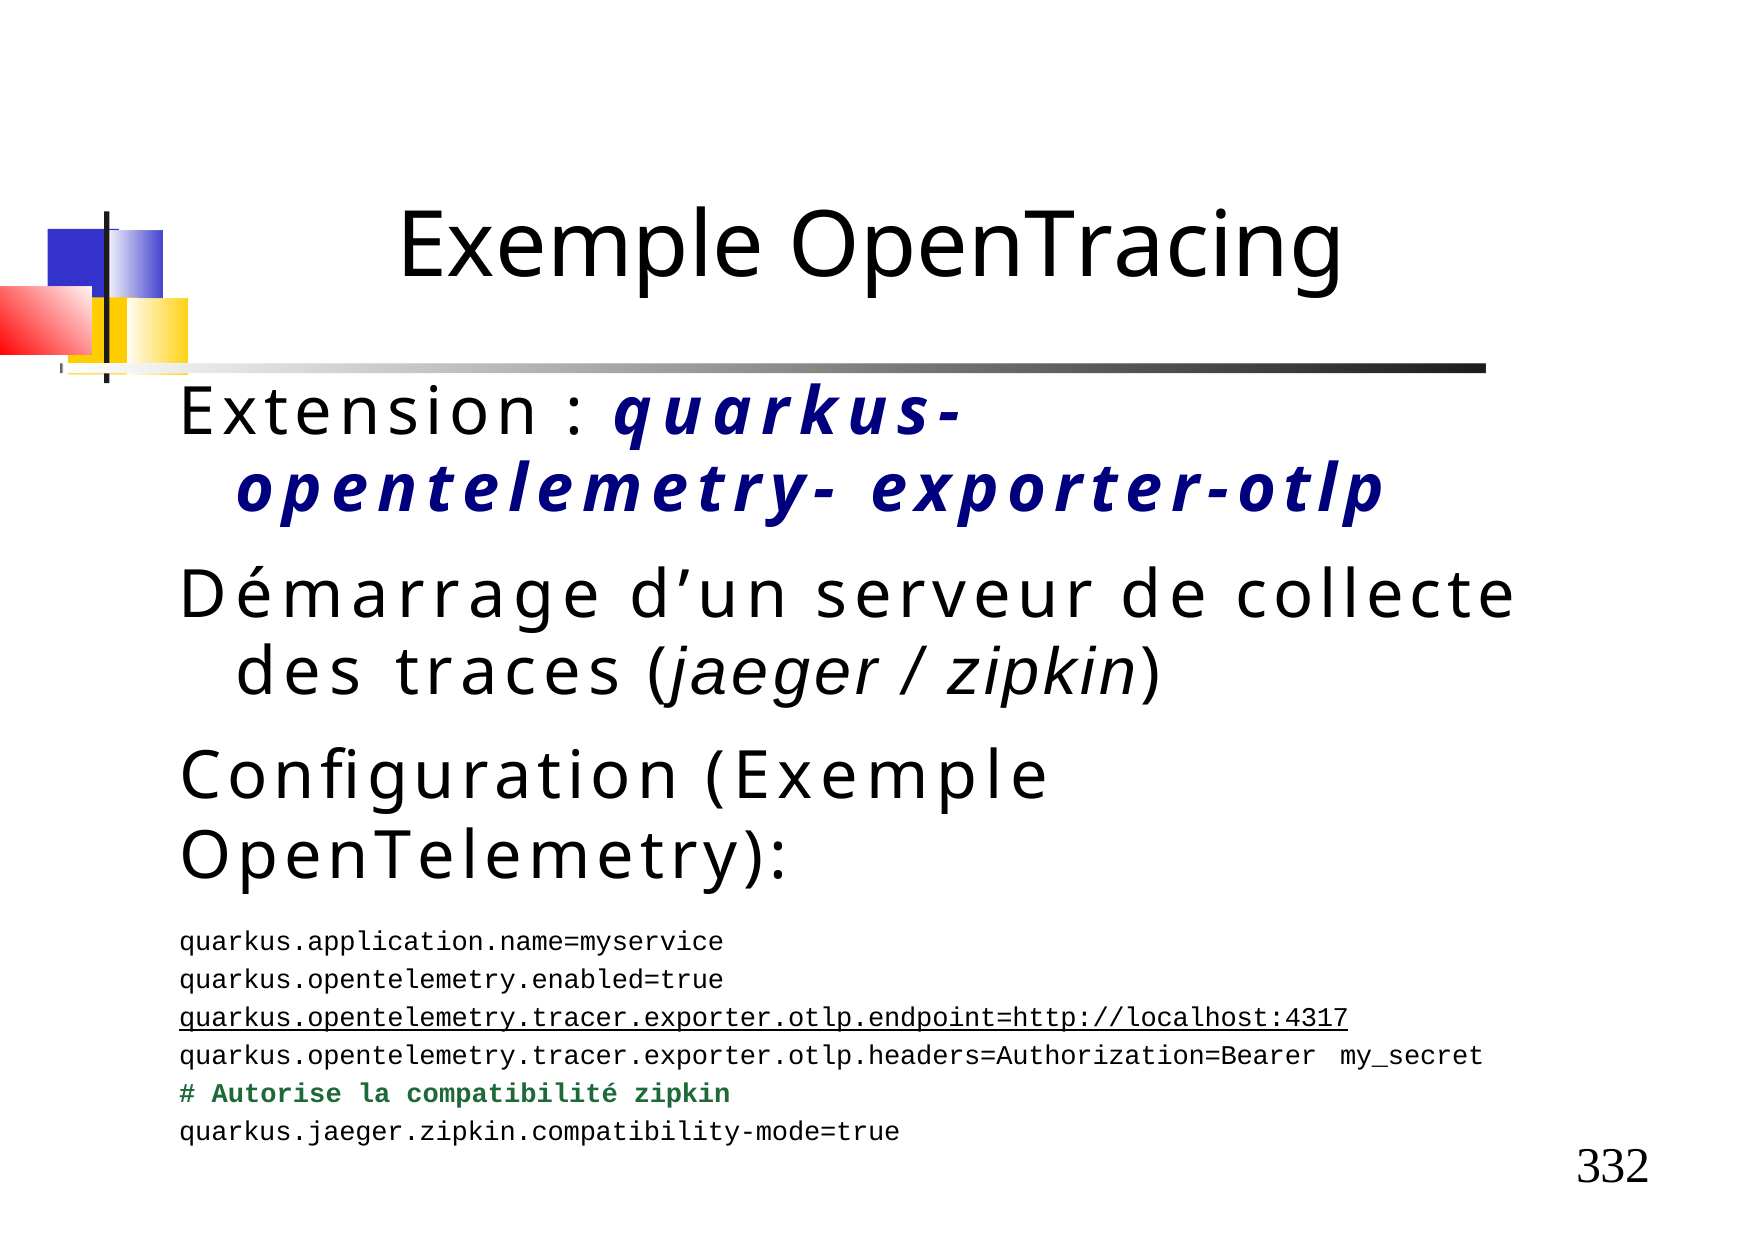

# Exemple OpenTracing
Extension : quarkus-opentelemetry- exporter-otlp
Démarrage d’un serveur de collecte des traces (jaeger / zipkin)
Configuration (Exemple OpenTelemetry):
quarkus.application.name=myservice quarkus.opentelemetry.enabled=true
quarkus.opentelemetry.tracer.exporter.otlp.endpoint=http://localhost:4317 quarkus.opentelemetry.tracer.exporter.otlp.headers=Authorization=Bearer my_secret # Autorise la compatibilité zipkin
quarkus.jaeger.zipkin.compatibility-mode=true
332